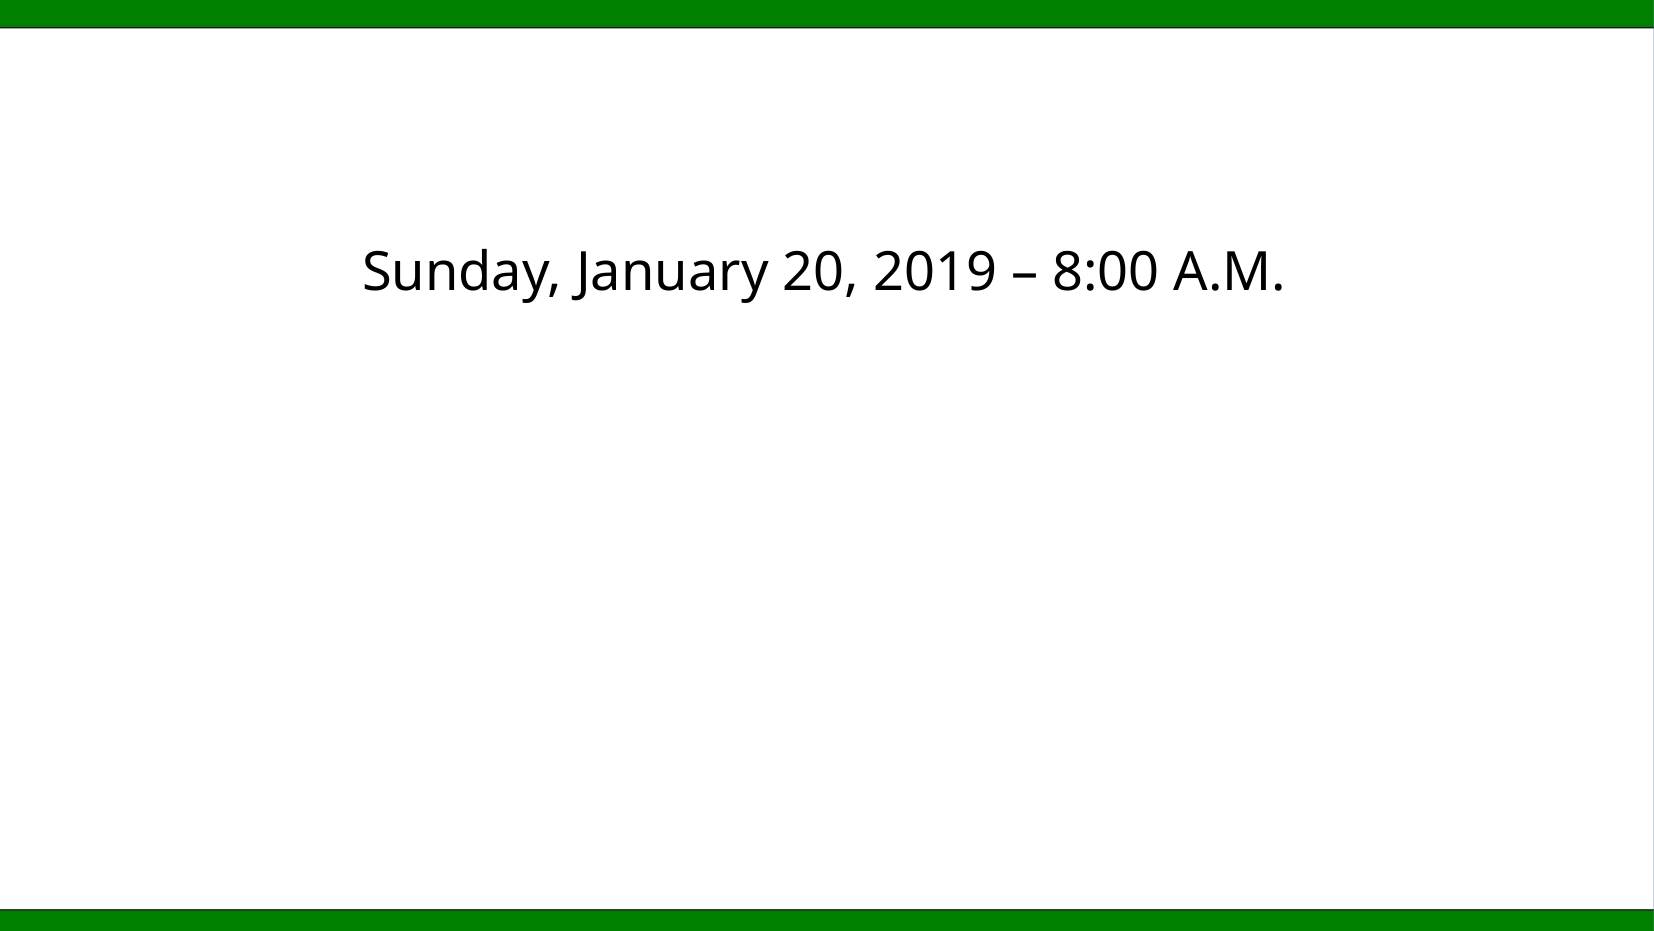

Sunday, January 20, 2019 – 8:00 A.M.